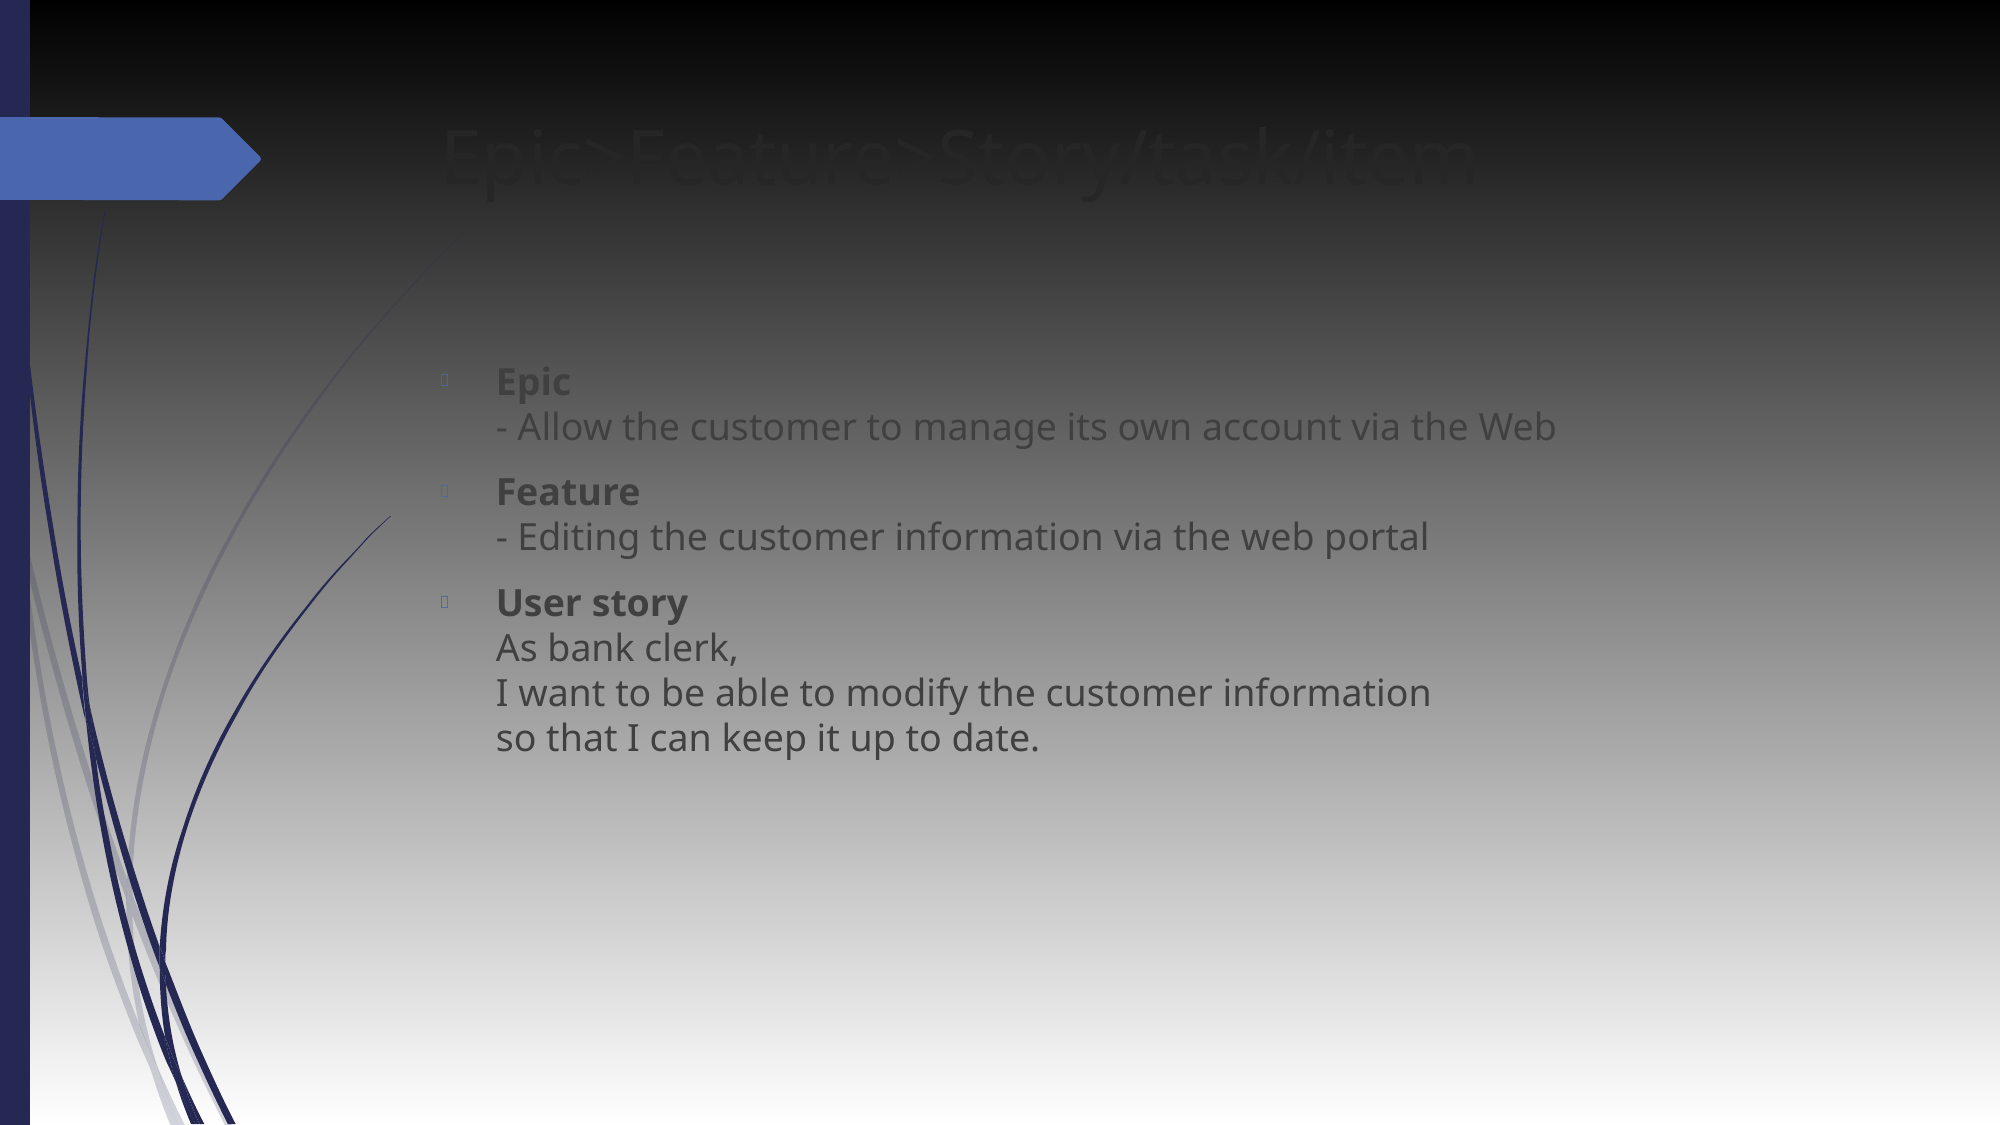

# Epic>Feature>Story/task/item
Epic
- Allow the customer to manage its own account via the Web
Feature
- Editing the customer information via the web portal
User story
As bank clerk,
I want to be able to modify the customer information
so that I can keep it up to date.